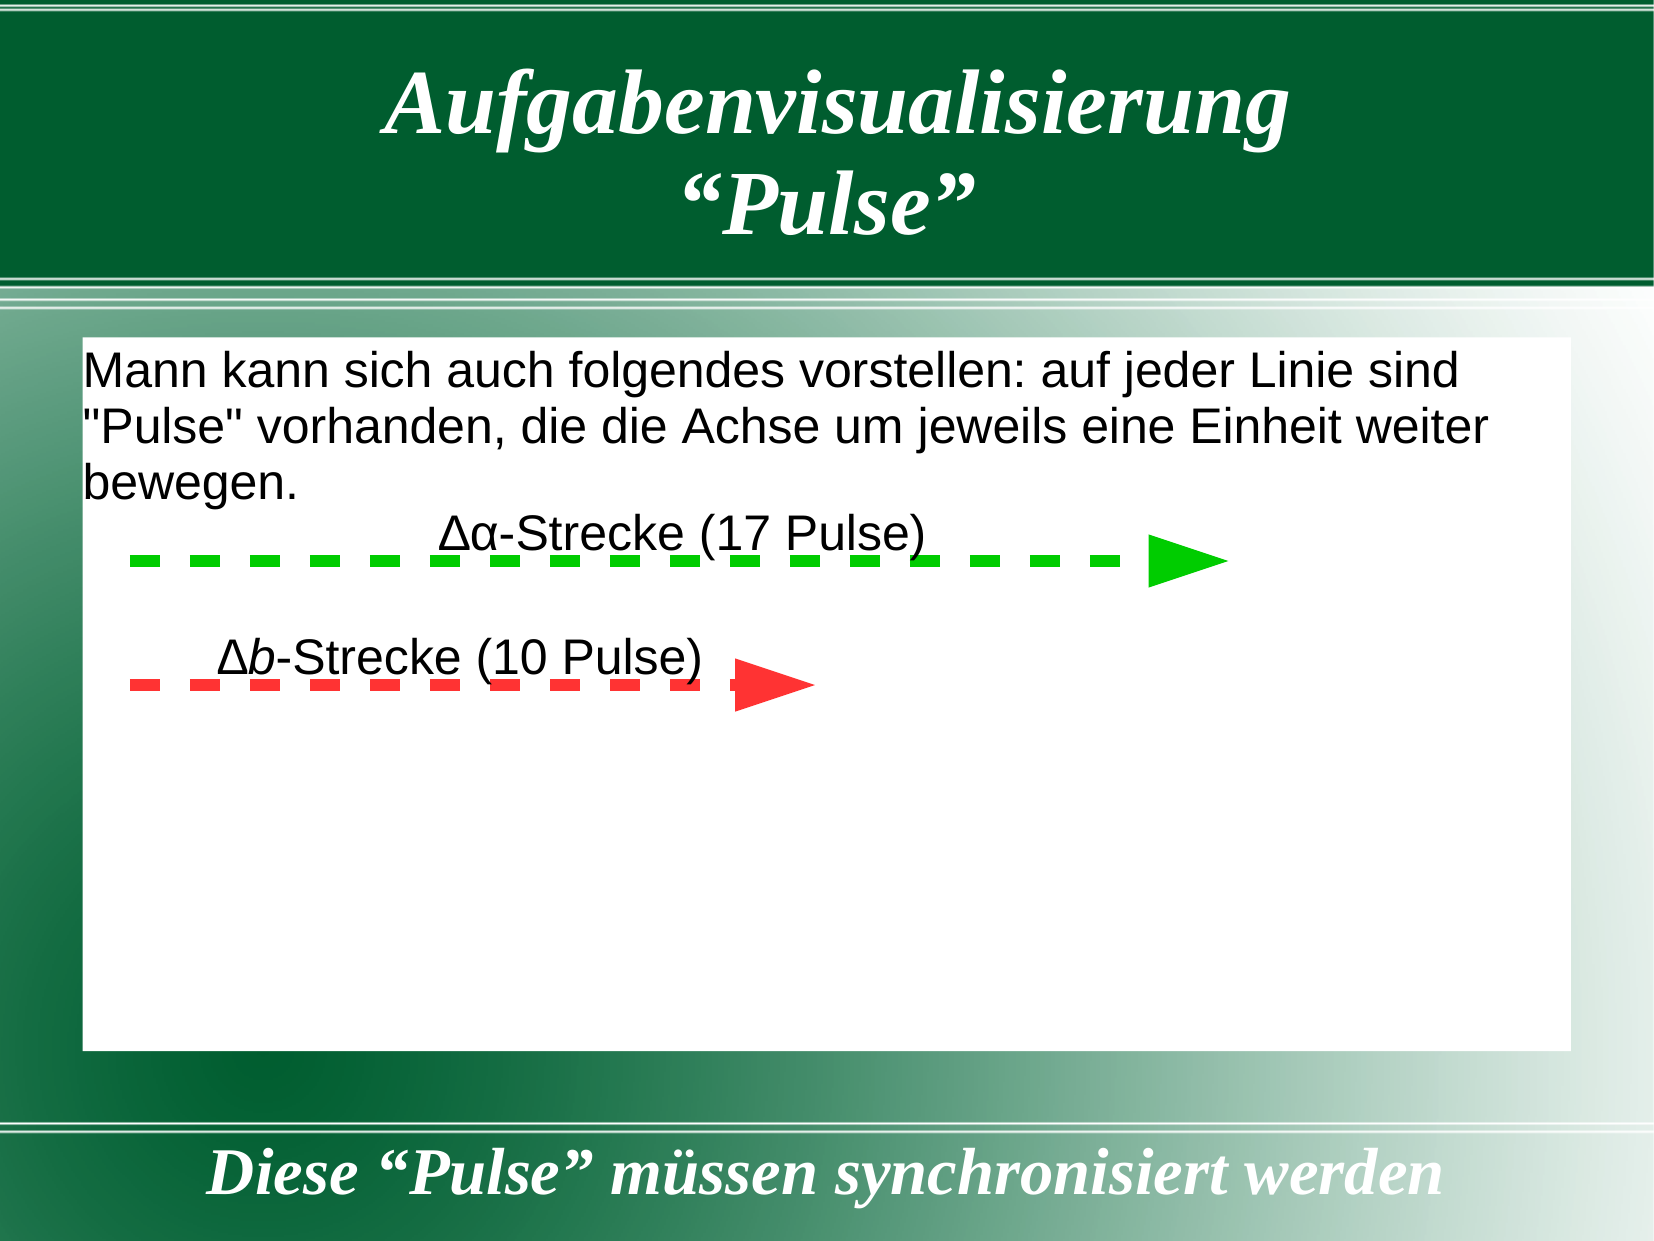

# Aufgabenvisualisierung “Pulse”
Mann kann sich auch folgendes vorstellen: auf jeder Linie sind "Pulse" vorhanden, die die Achse um jeweils eine Einheit weiter bewegen.
 ∆α-Strecke (17 Pulse)
∆b-Strecke (10 Pulse)
Diese “Pulse” müssen synchronisiert werden